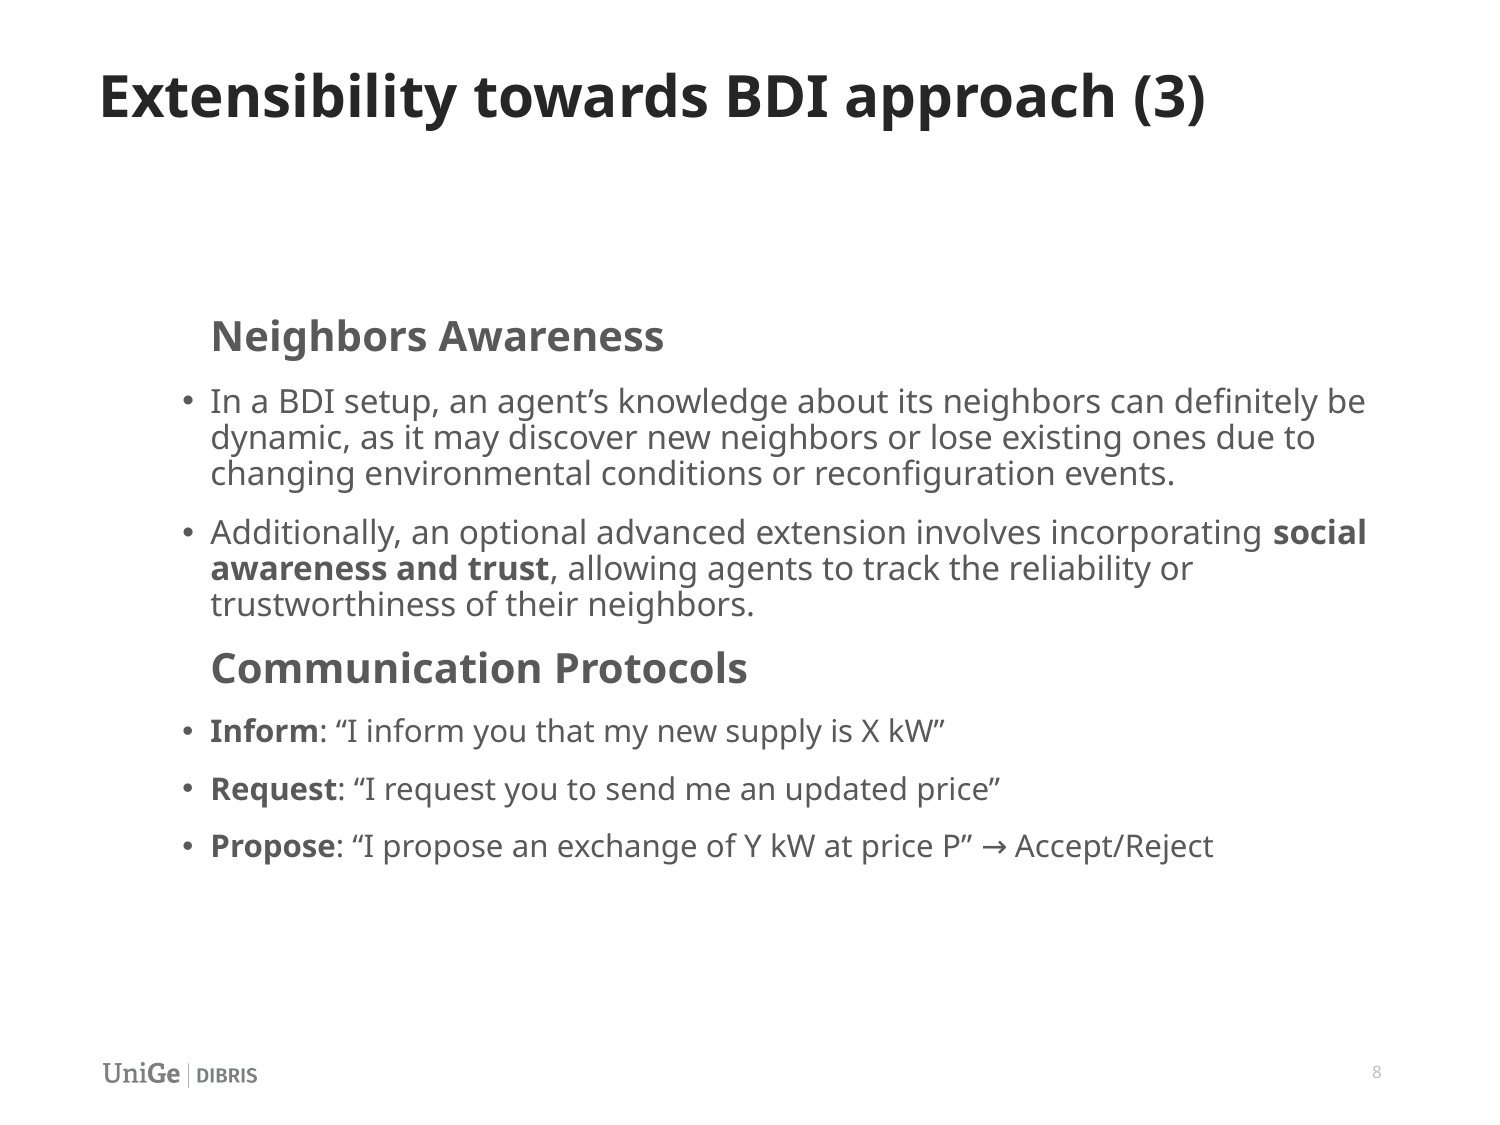

# Extensibility towards BDI approach (3)
Neighbors Awareness
In a BDI setup, an agent’s knowledge about its neighbors can definitely be dynamic, as it may discover new neighbors or lose existing ones due to changing environmental conditions or reconfiguration events.
Additionally, an optional advanced extension involves incorporating social awareness and trust, allowing agents to track the reliability or trustworthiness of their neighbors.
Communication Protocols
Inform: “I inform you that my new supply is X kW”
Request: “I request you to send me an updated price”
Propose: “I propose an exchange of Y kW at price P” → Accept/Reject
8